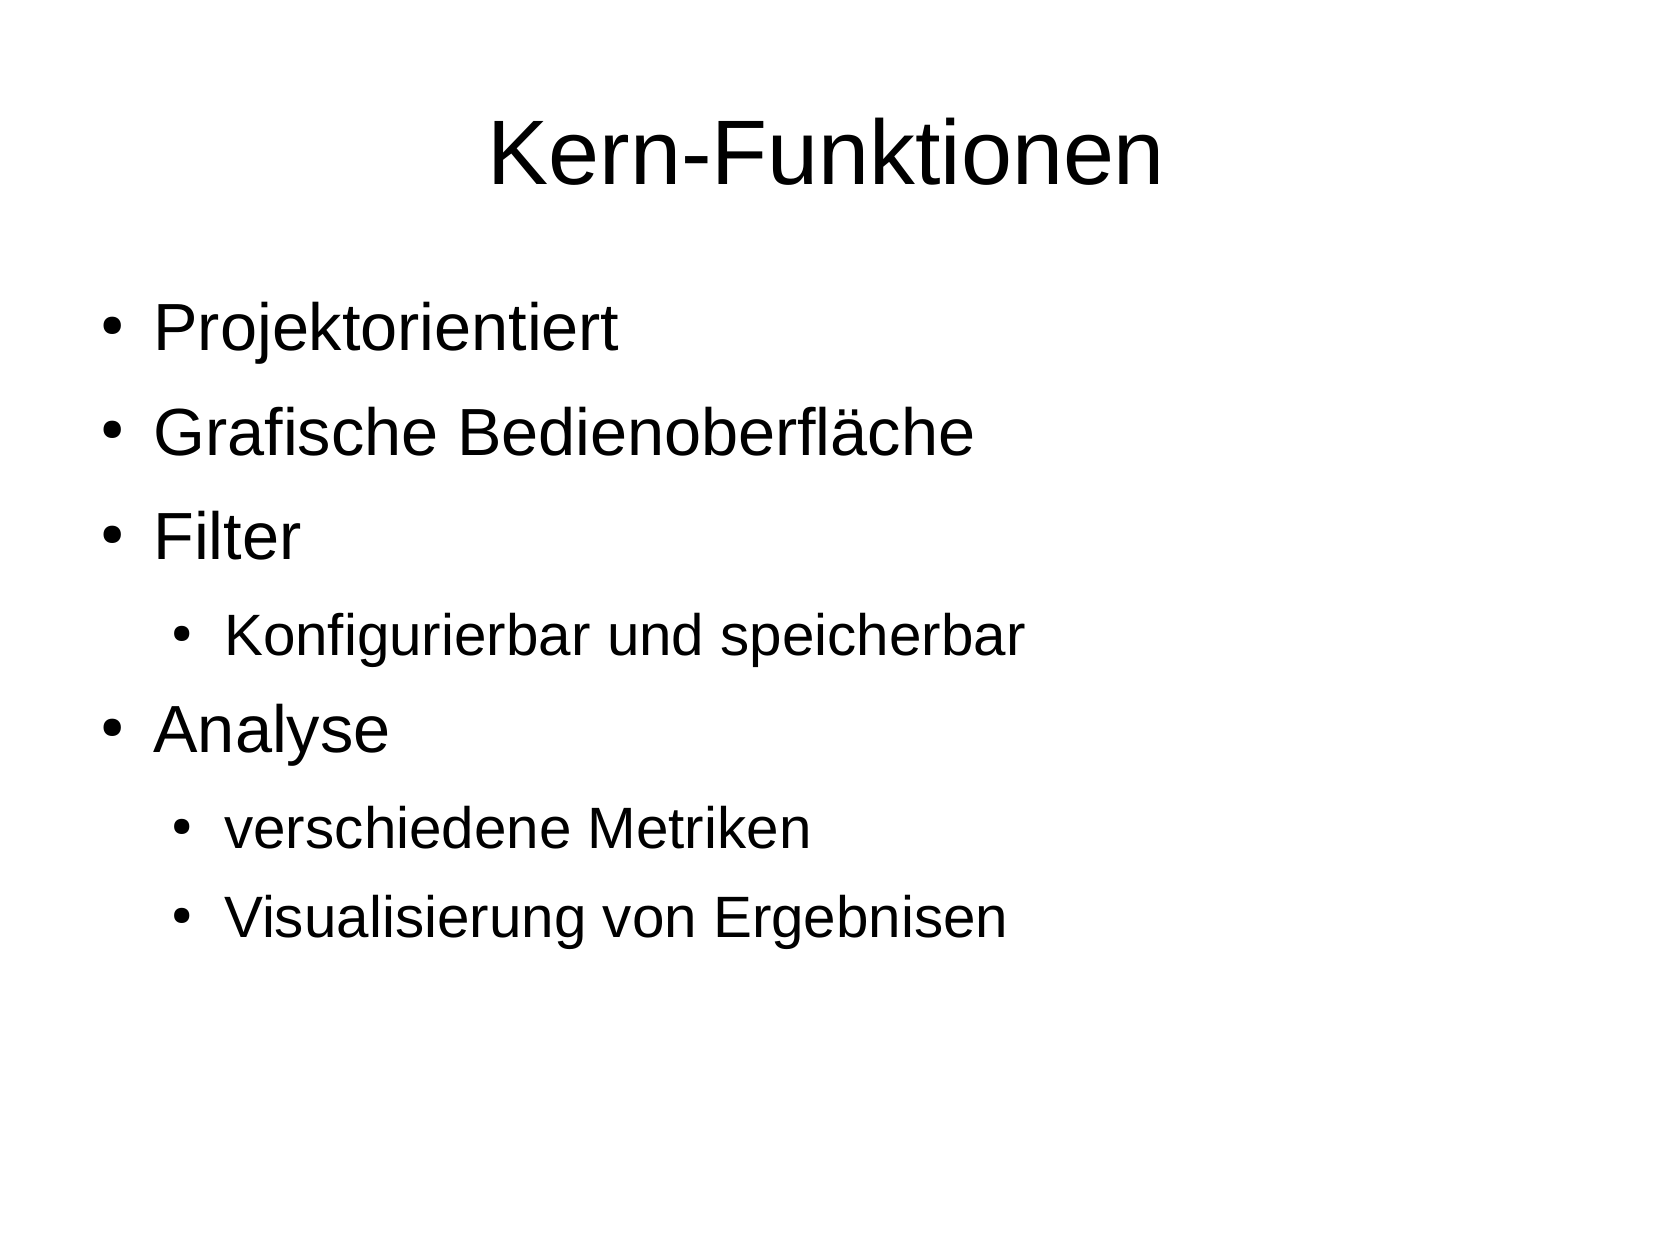

# Kern-Funktionen
Projektorientiert
Grafische Bedienoberfläche
Filter
Konfigurierbar und speicherbar
Analyse
verschiedene Metriken
Visualisierung von Ergebnisen